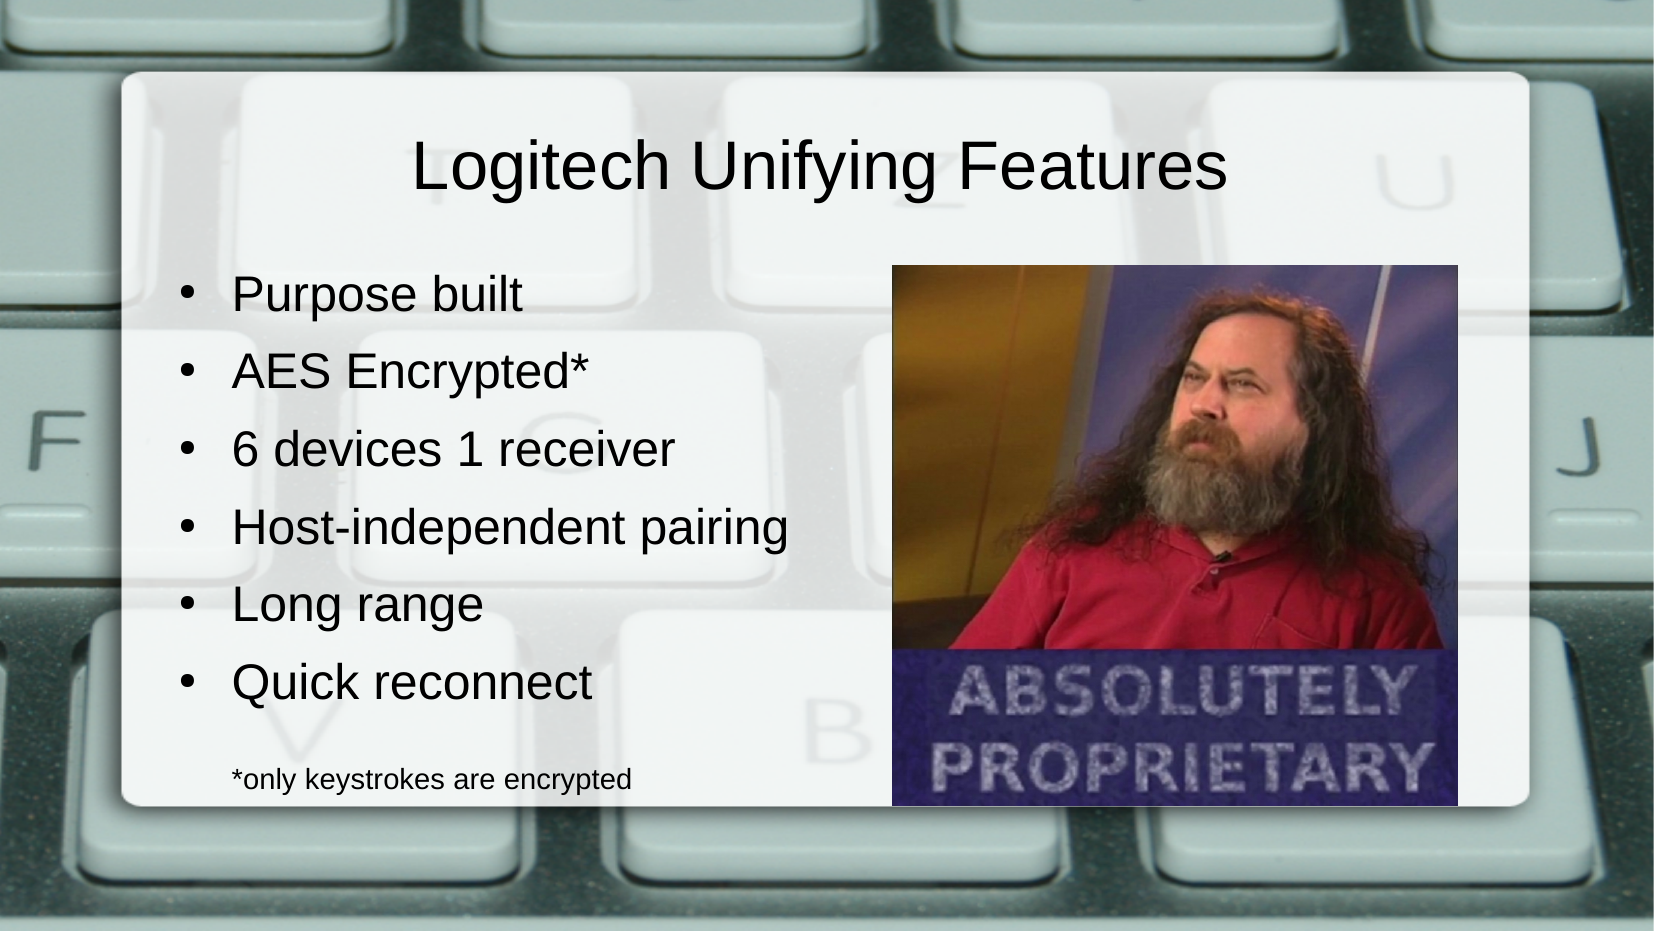

# Logitech Unifying Features
Purpose built
AES Encrypted*
6 devices 1 receiver
Host-independent pairing
Long range
Quick reconnect
*only keystrokes are encrypted